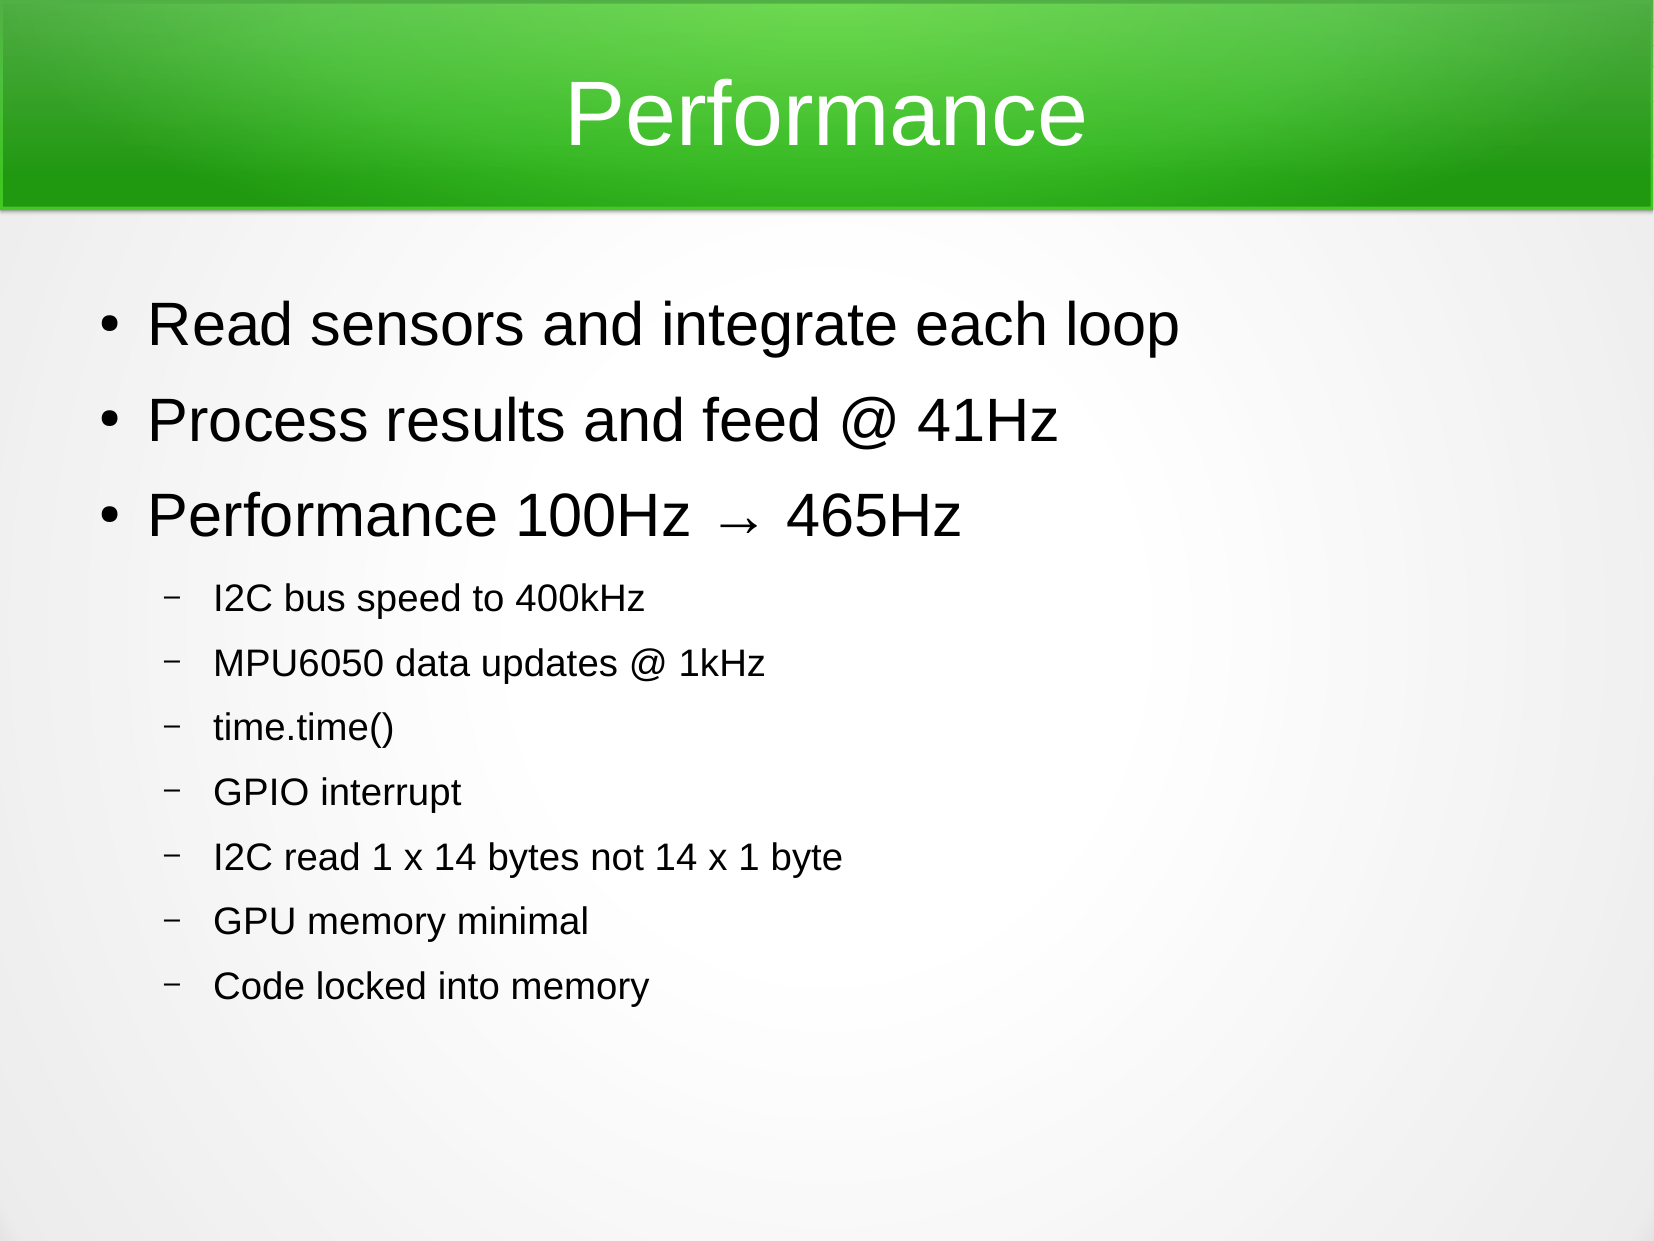

# Performance
Read sensors and integrate each loop
Process results and feed @ 41Hz
Performance 100Hz → 465Hz
I2C bus speed to 400kHz
MPU6050 data updates @ 1kHz
time.time()
GPIO interrupt
I2C read 1 x 14 bytes not 14 x 1 byte
GPU memory minimal
Code locked into memory